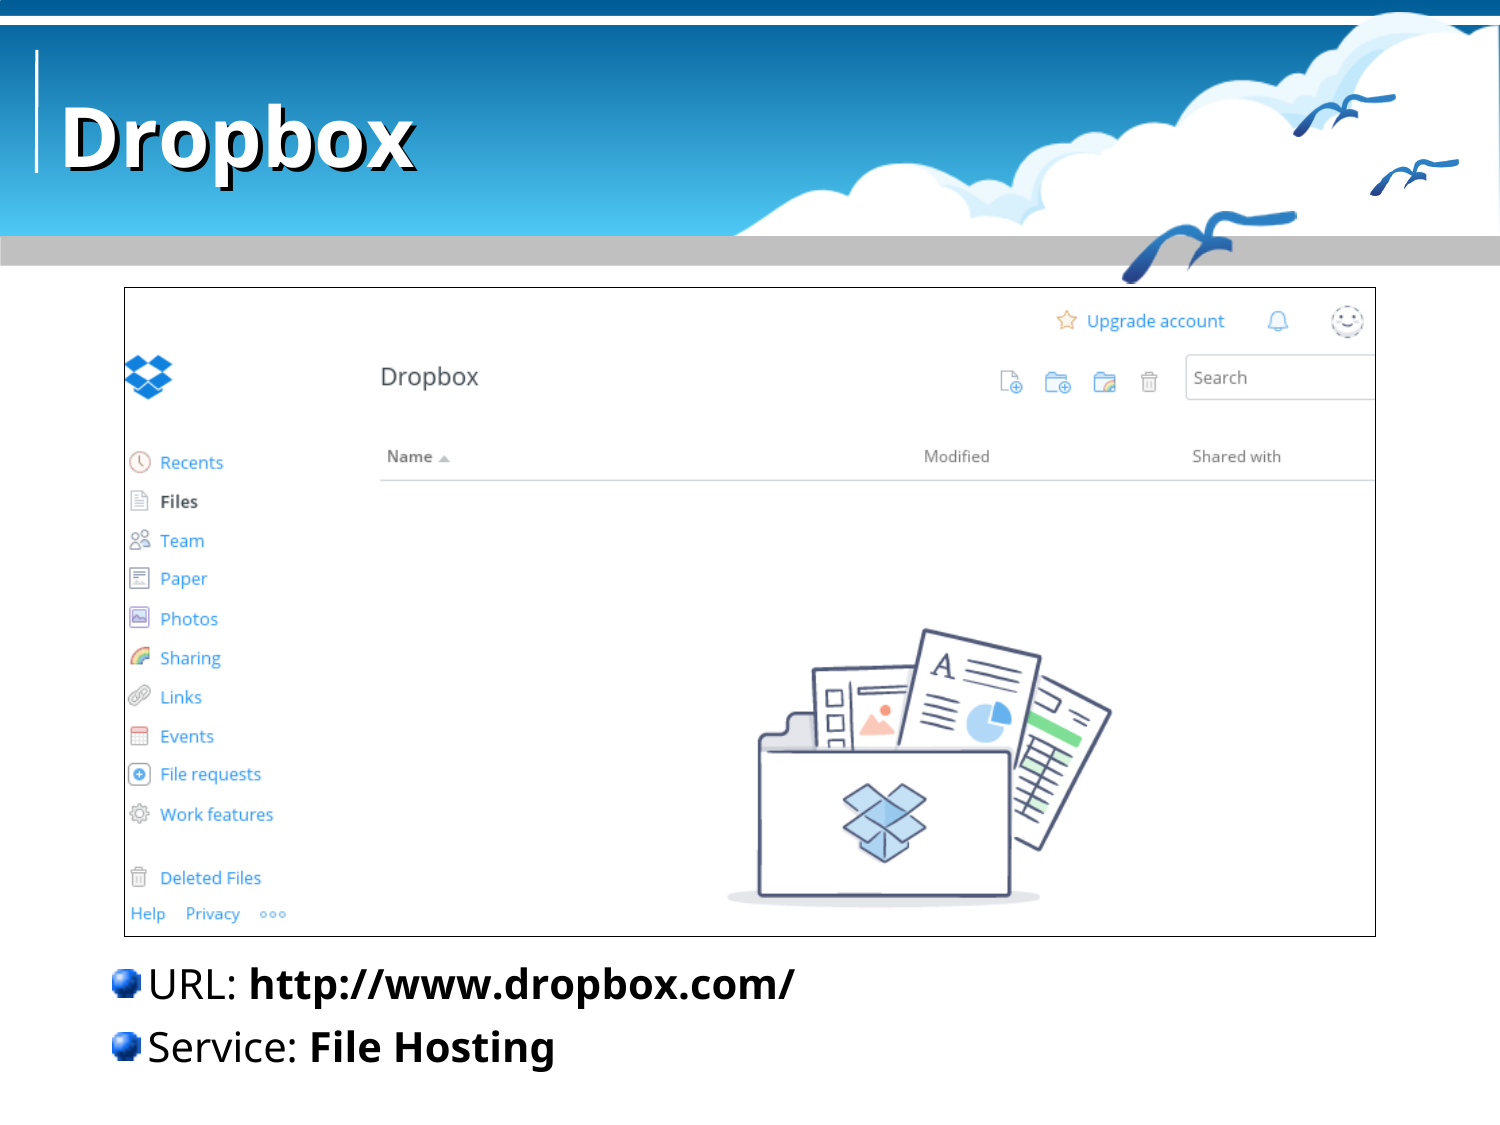

# Dropbox
URL: http://www.dropbox.com/
Service: File Hosting